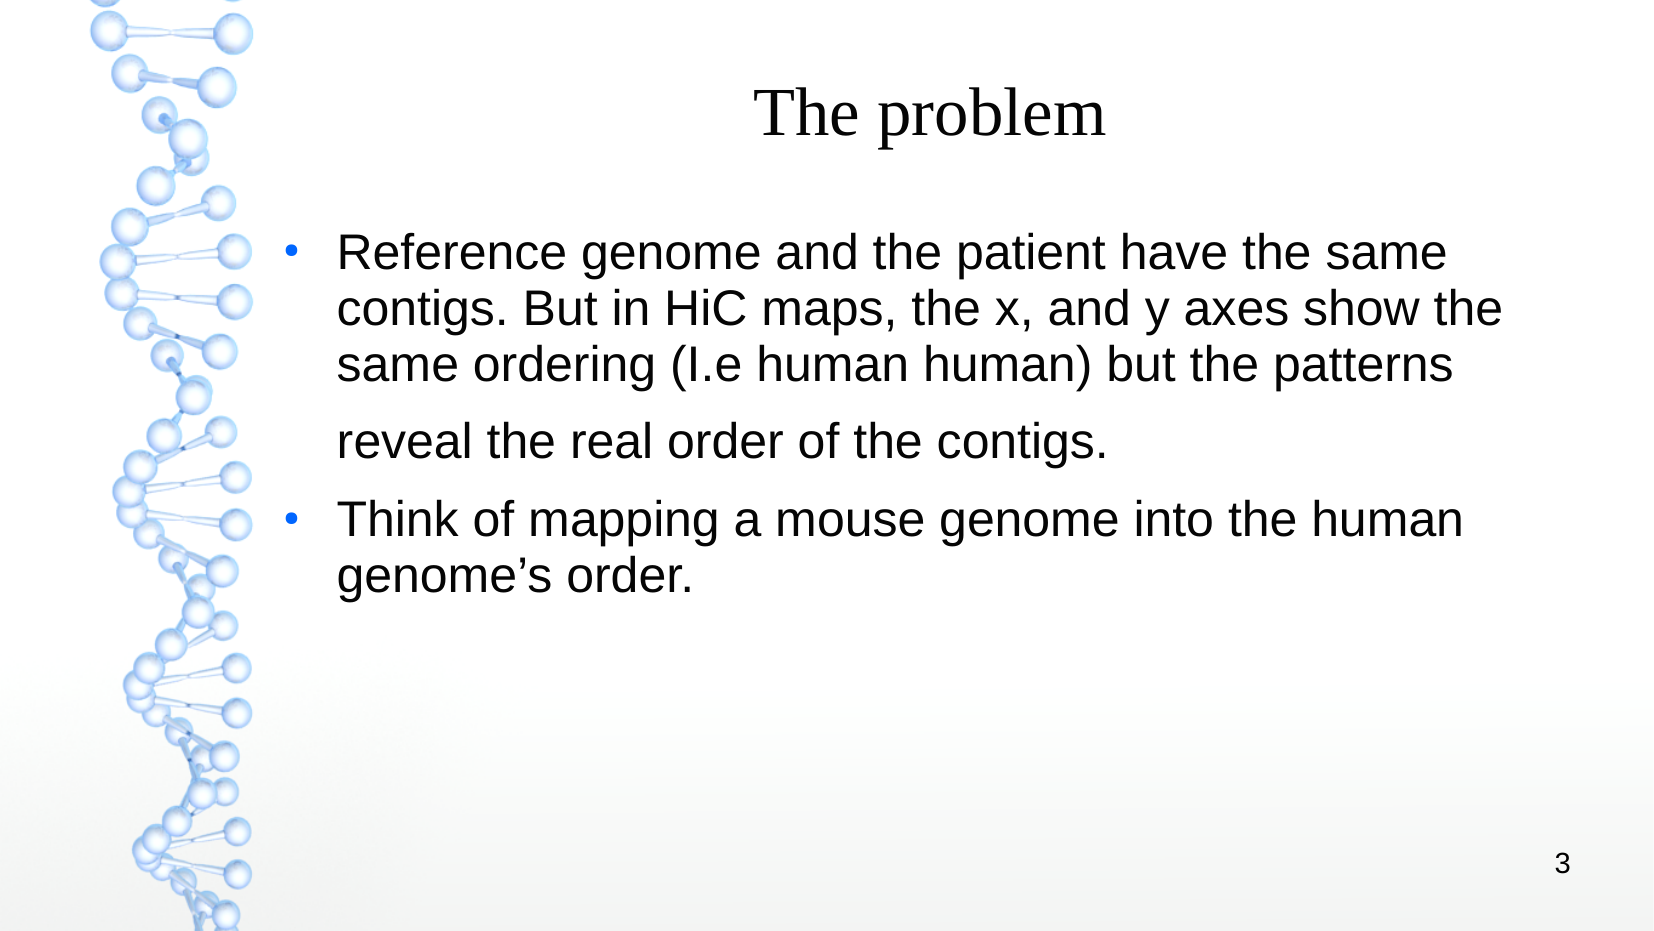

# The problem
Reference genome and the patient have the same contigs. But in HiC maps, the x, and y axes show the same ordering (I.e human human) but the patterns
reveal the real order of the contigs.
Think of mapping a mouse genome into the human genome’s order.
3